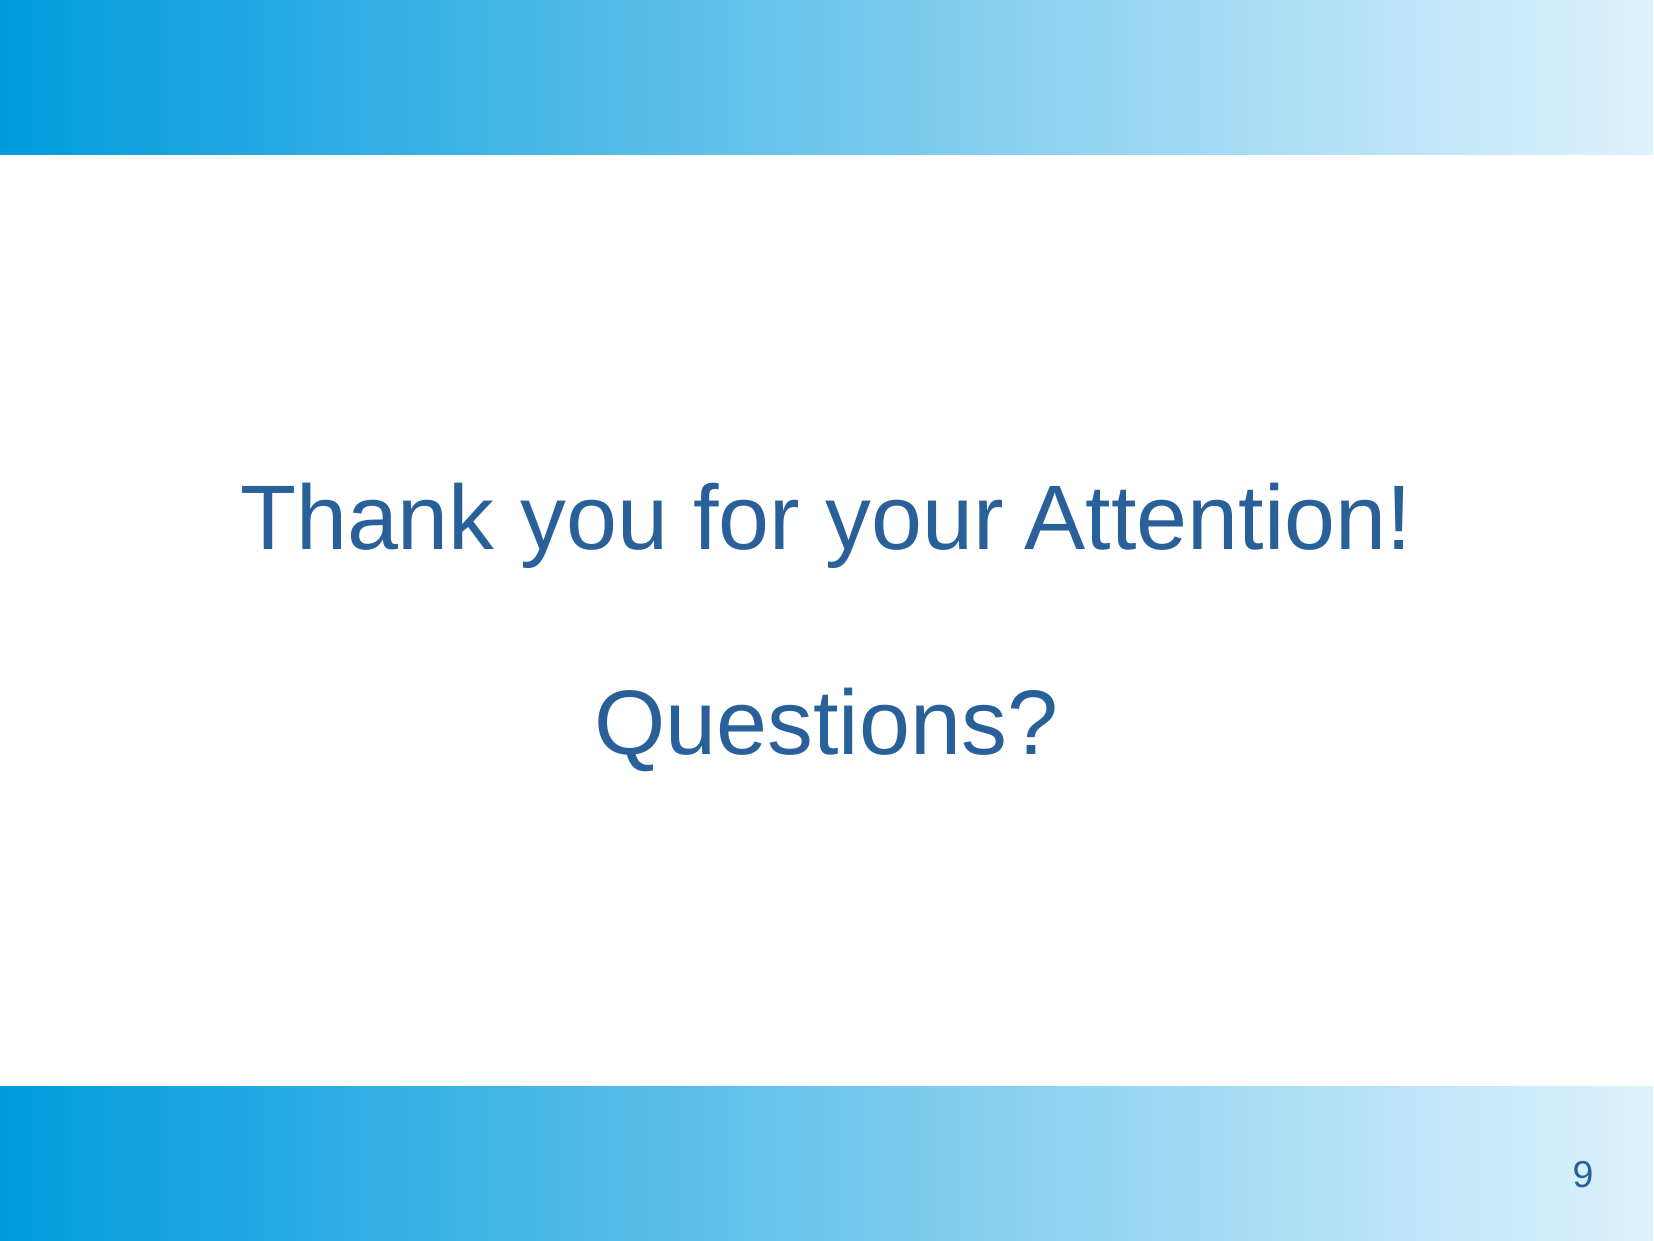

# Thank you for your Attention! Questions?